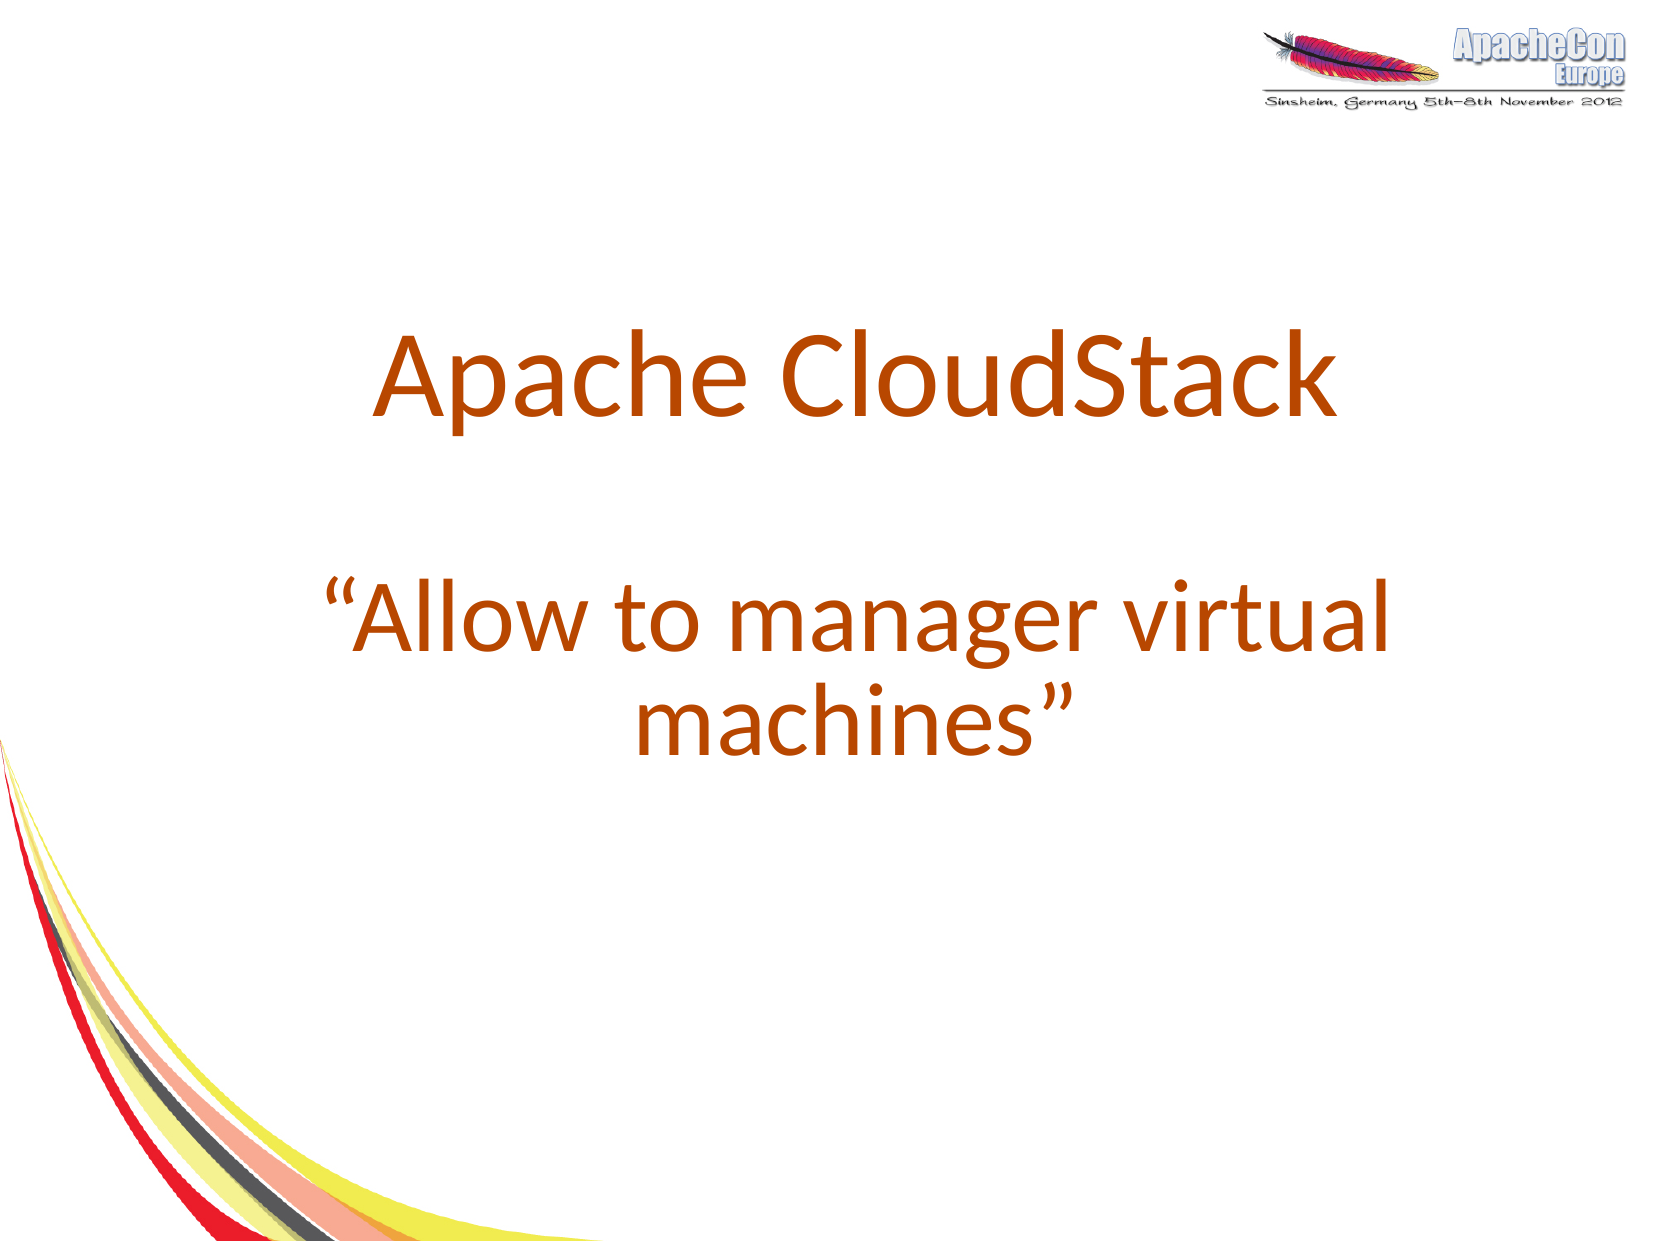

# Apache CloudStack “Allow to manager virtual machines”